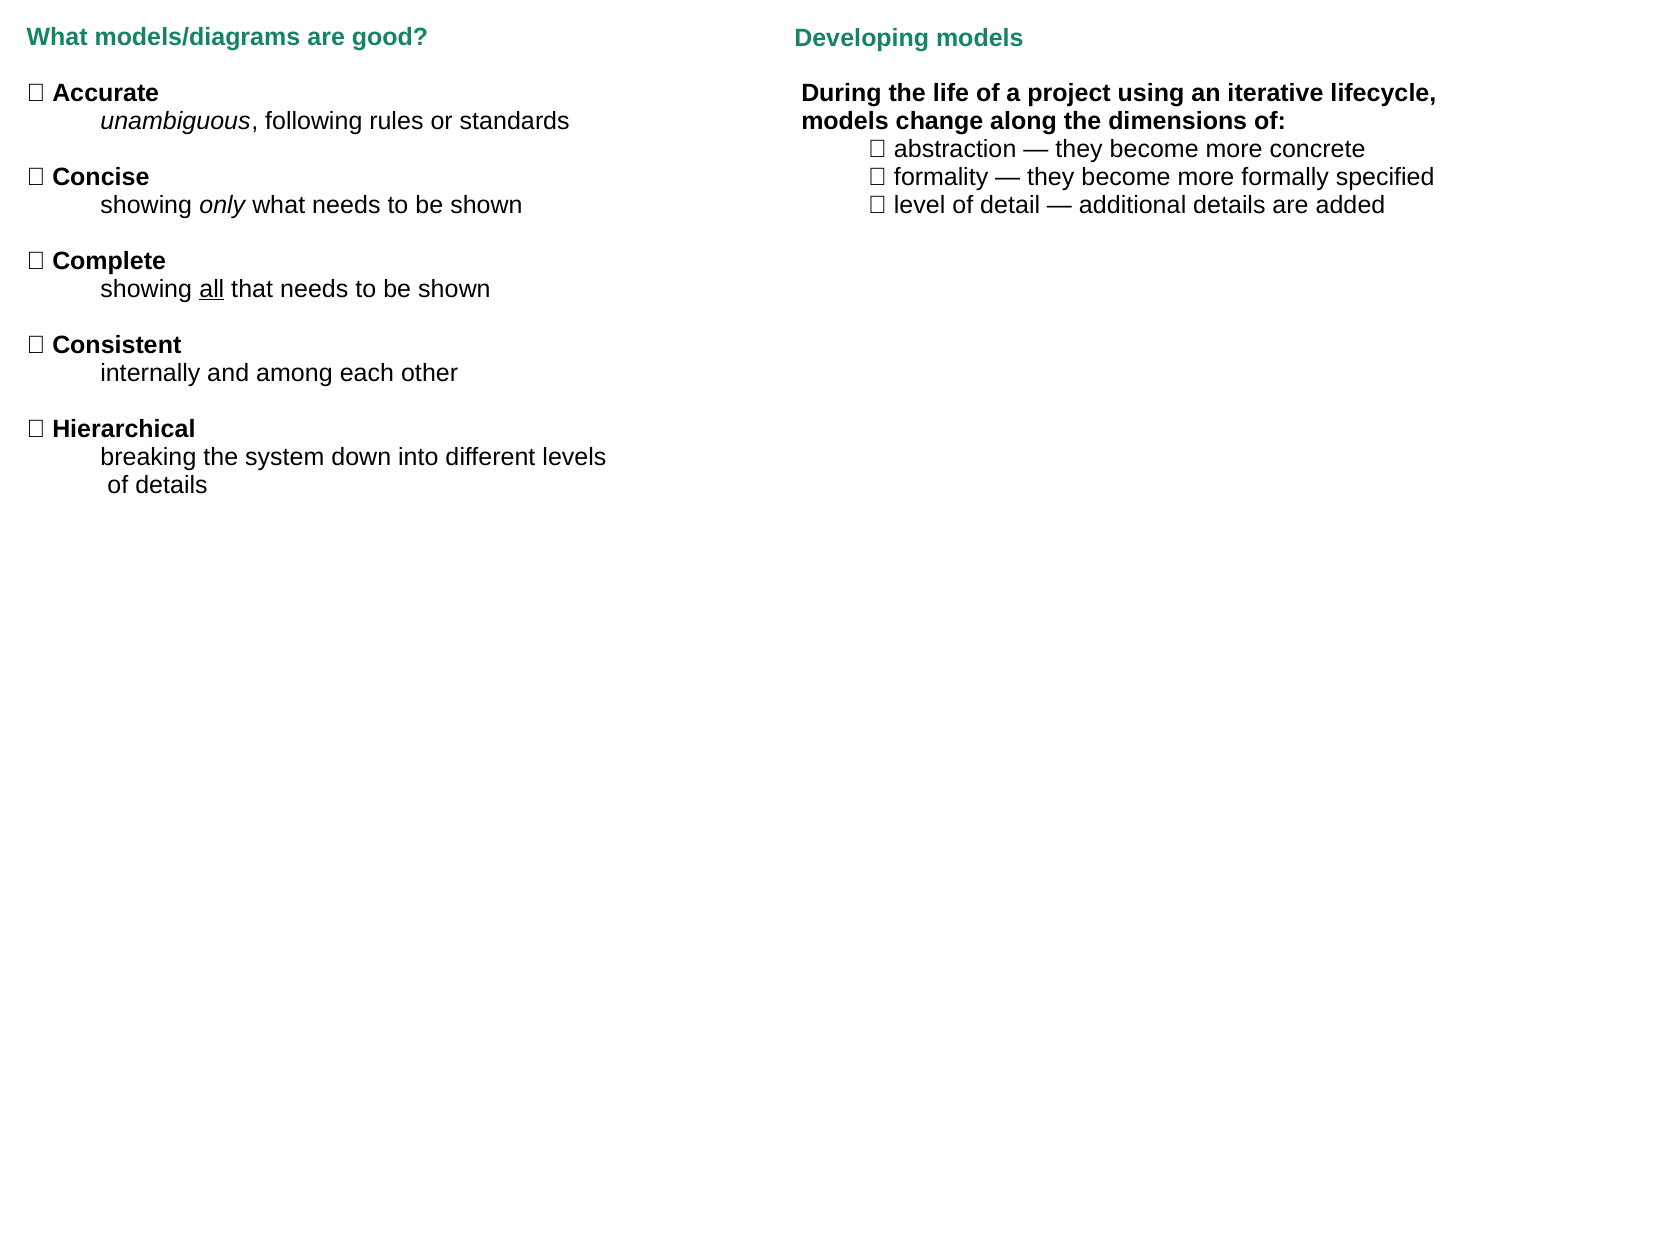

What models/diagrams are good?
 Accurate
	unambiguous, following rules or standards
 Concise
	showing only what needs to be shown
 Complete
	showing all that needs to be shown
 Consistent
	internally and among each other
 Hierarchical
	breaking the system down into different levels
	 of details
Developing models
 During the life of a project using an iterative lifecycle,
 models change along the dimensions of:
	 abstraction — they become more concrete
	 formality — they become more formally specified
	 level of detail — additional details are added